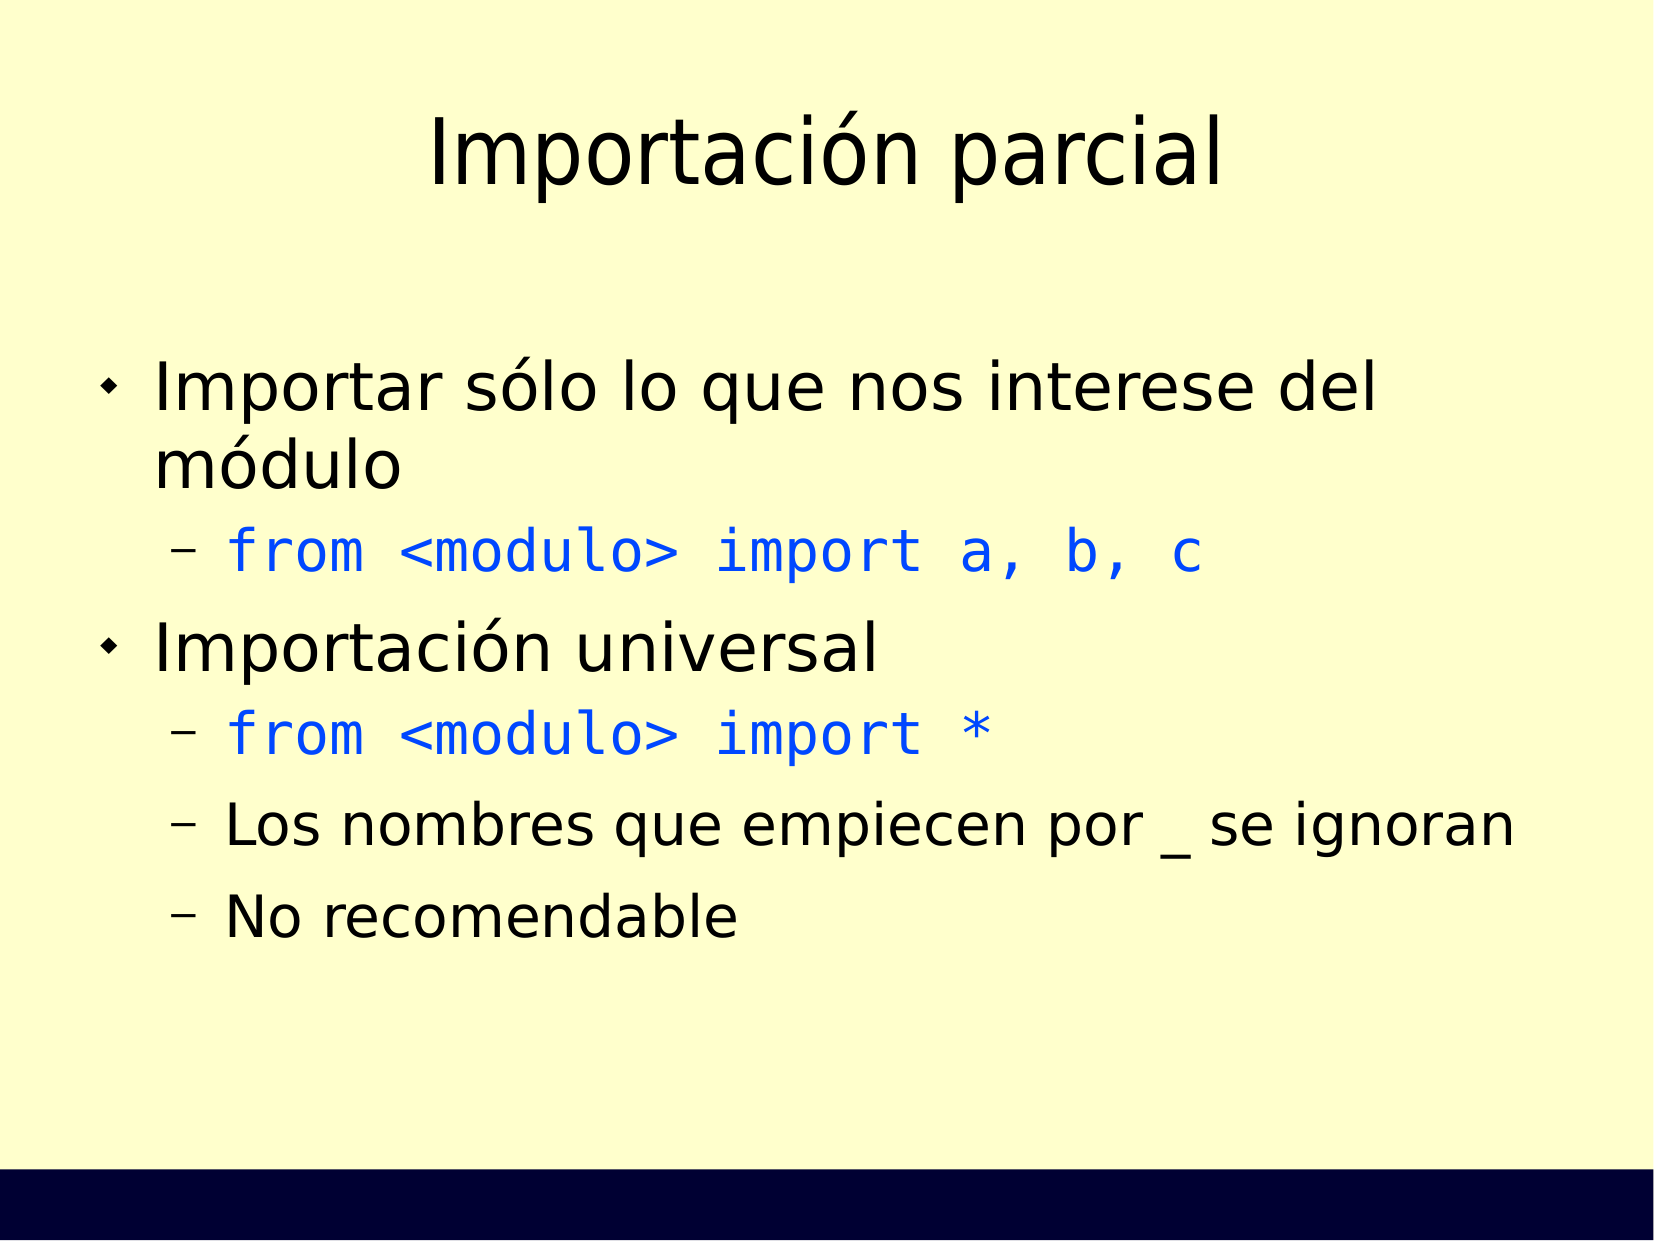

# Importación parcial
Importar sólo lo que nos interese del módulo
from <modulo> import a, b, c
Importación universal
from <modulo> import *
Los nombres que empiecen por _ se ignoran
No recomendable